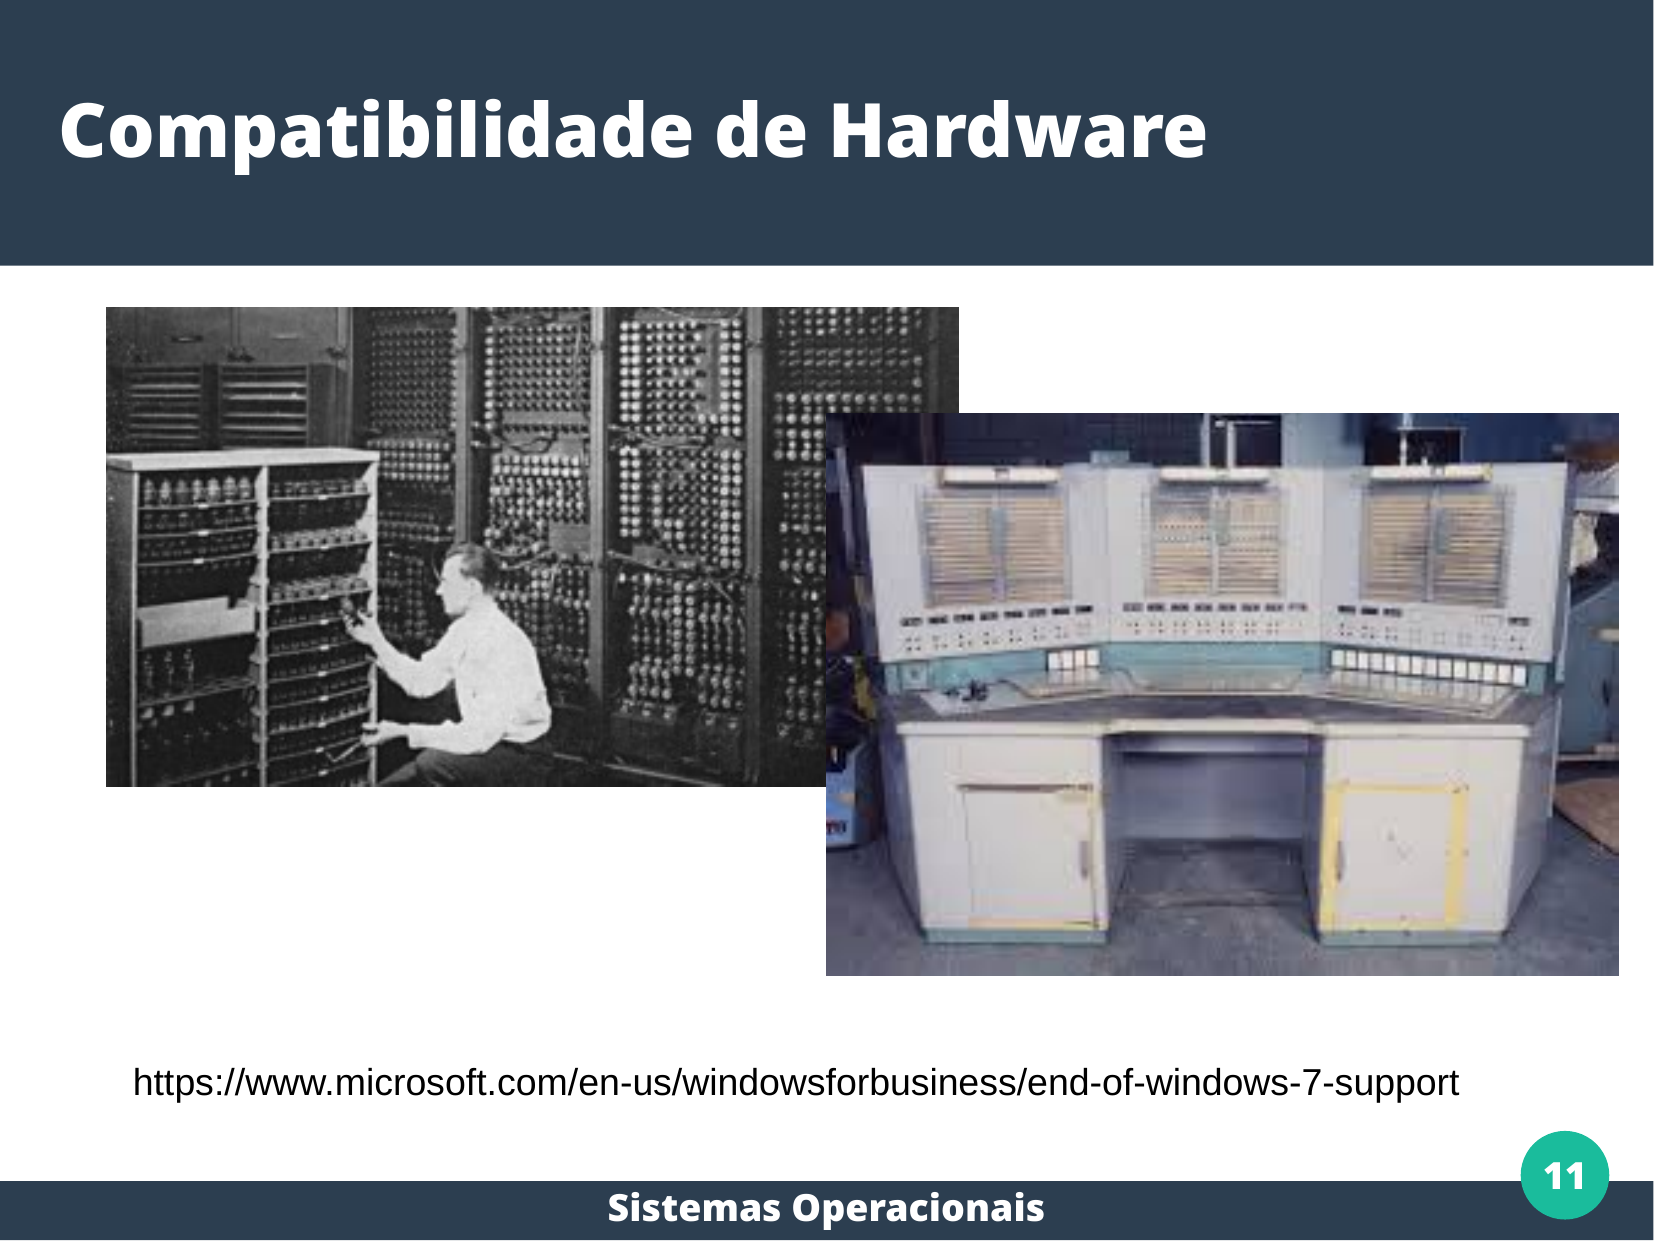

# Compatibilidade de Hardware
https://www.microsoft.com/en-us/windowsforbusiness/end-of-windows-7-support
11
Sistemas Operacionais